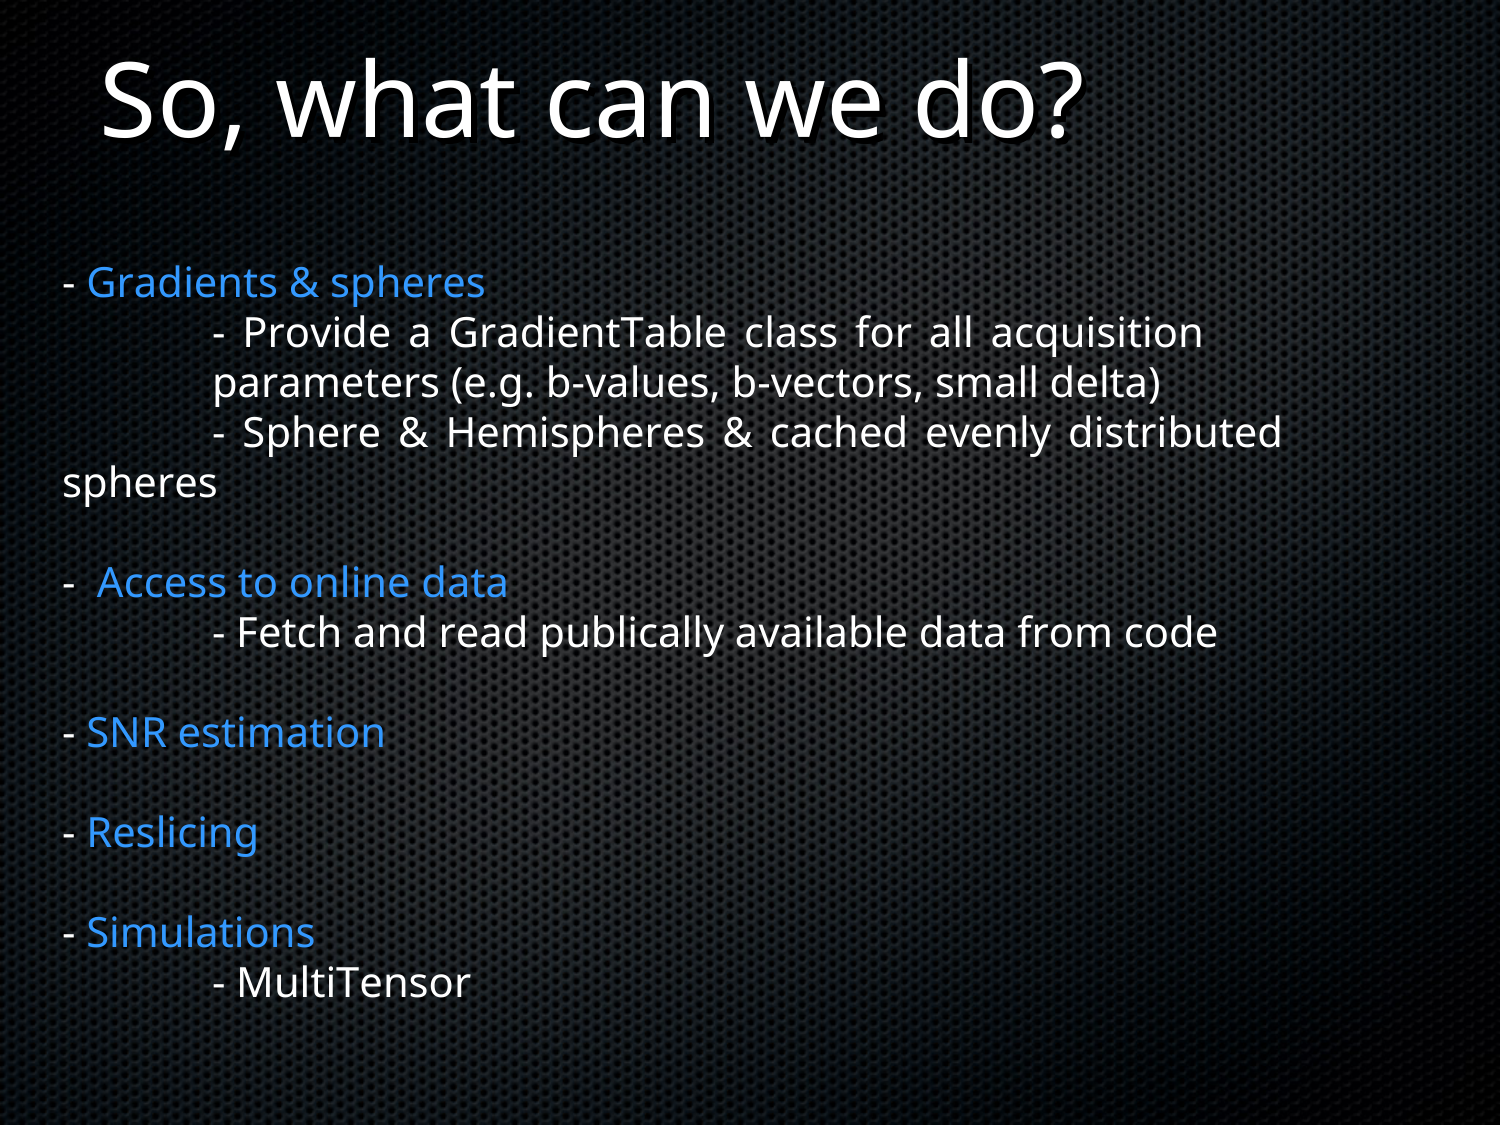

# So, what can we do?
- Gradients & spheres
	- Provide a GradientTable class for all acquisition 			parameters (e.g. b-values, b-vectors, small delta)
	- Sphere & Hemispheres & cached evenly distributed 		spheres
- Access to online data
	- Fetch and read publically available data from code
- SNR estimation
- Reslicing
- Simulations
	- MultiTensor